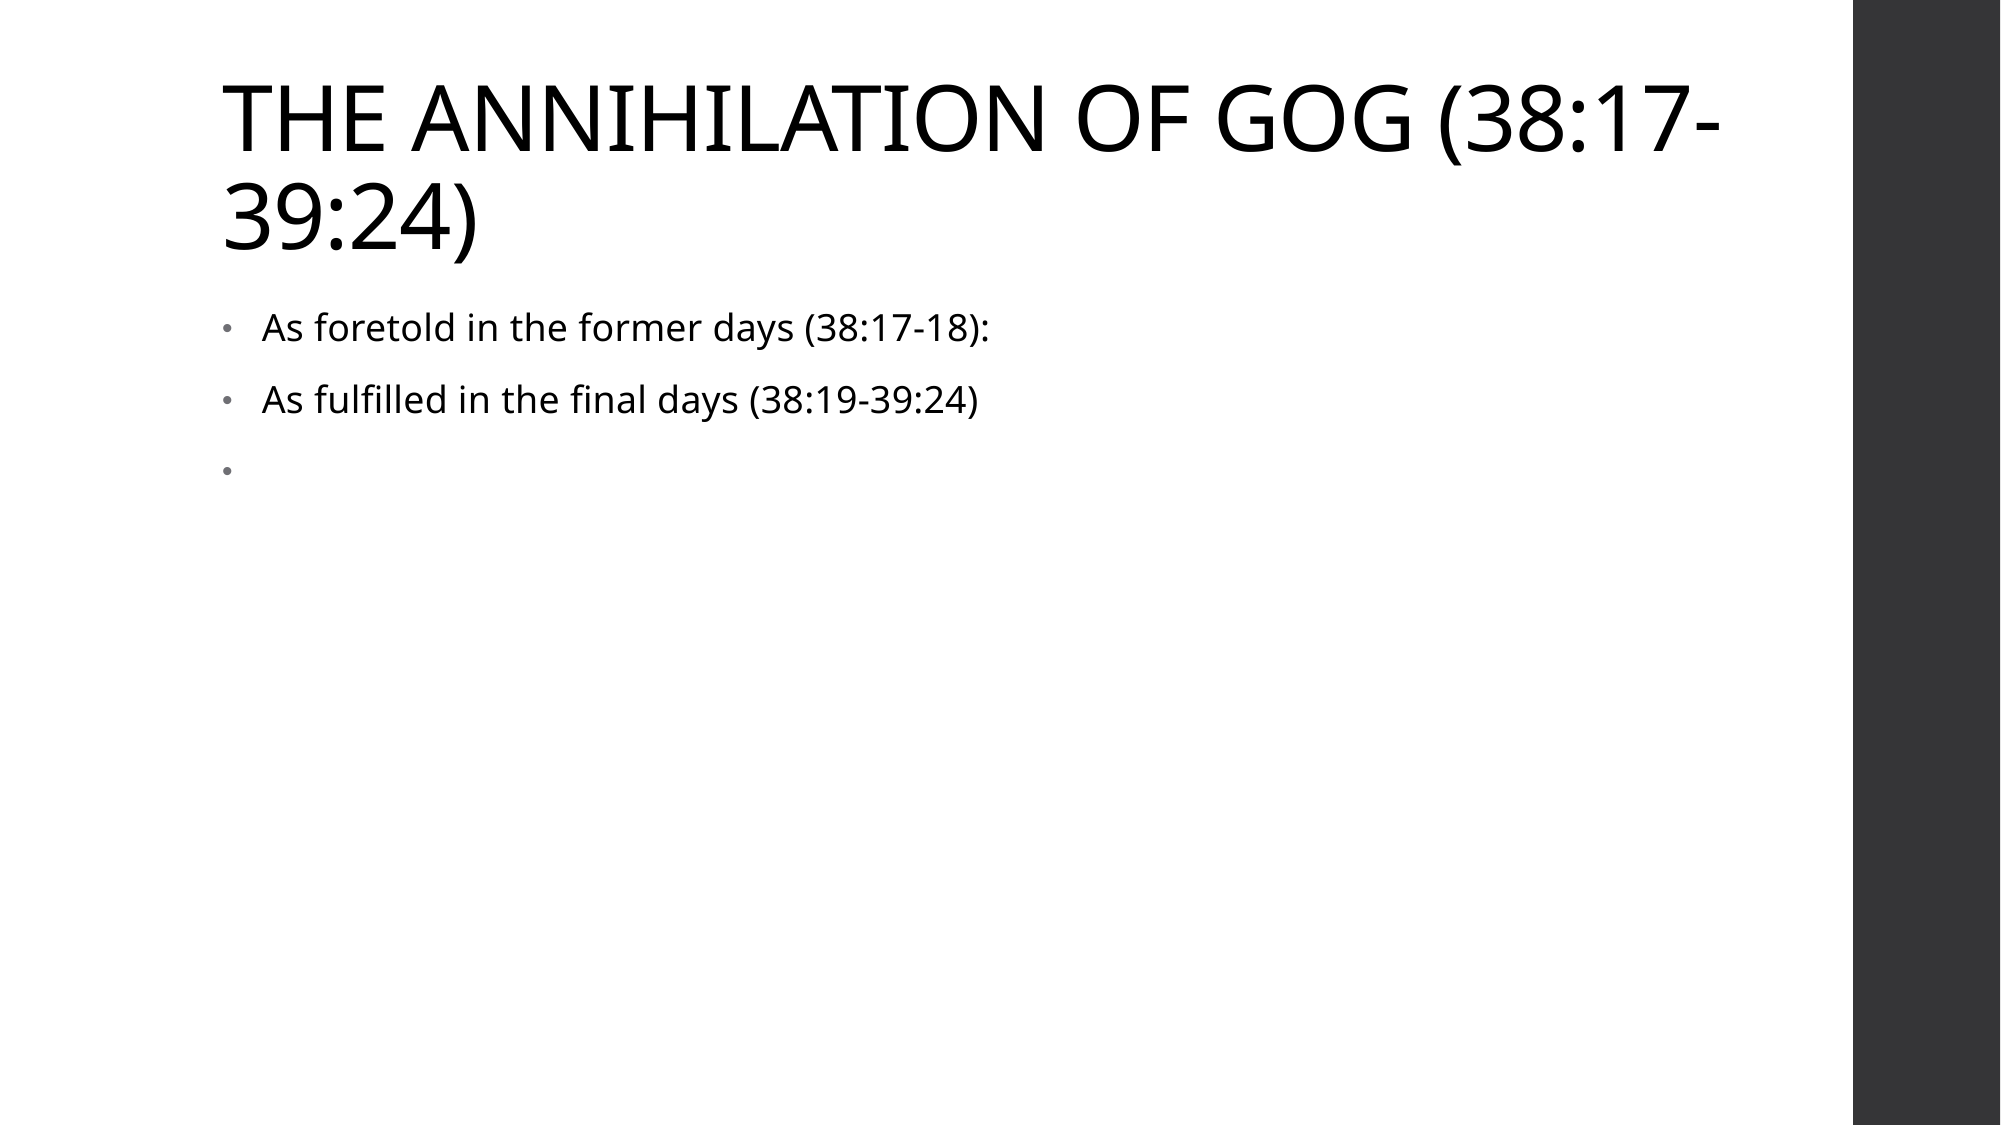

# THE ANNIHILATION OF GOG (38:17-39:24)
 As foretold in the former days (38:17-18):
 As fulfilled in the final days (38:19-39:24)